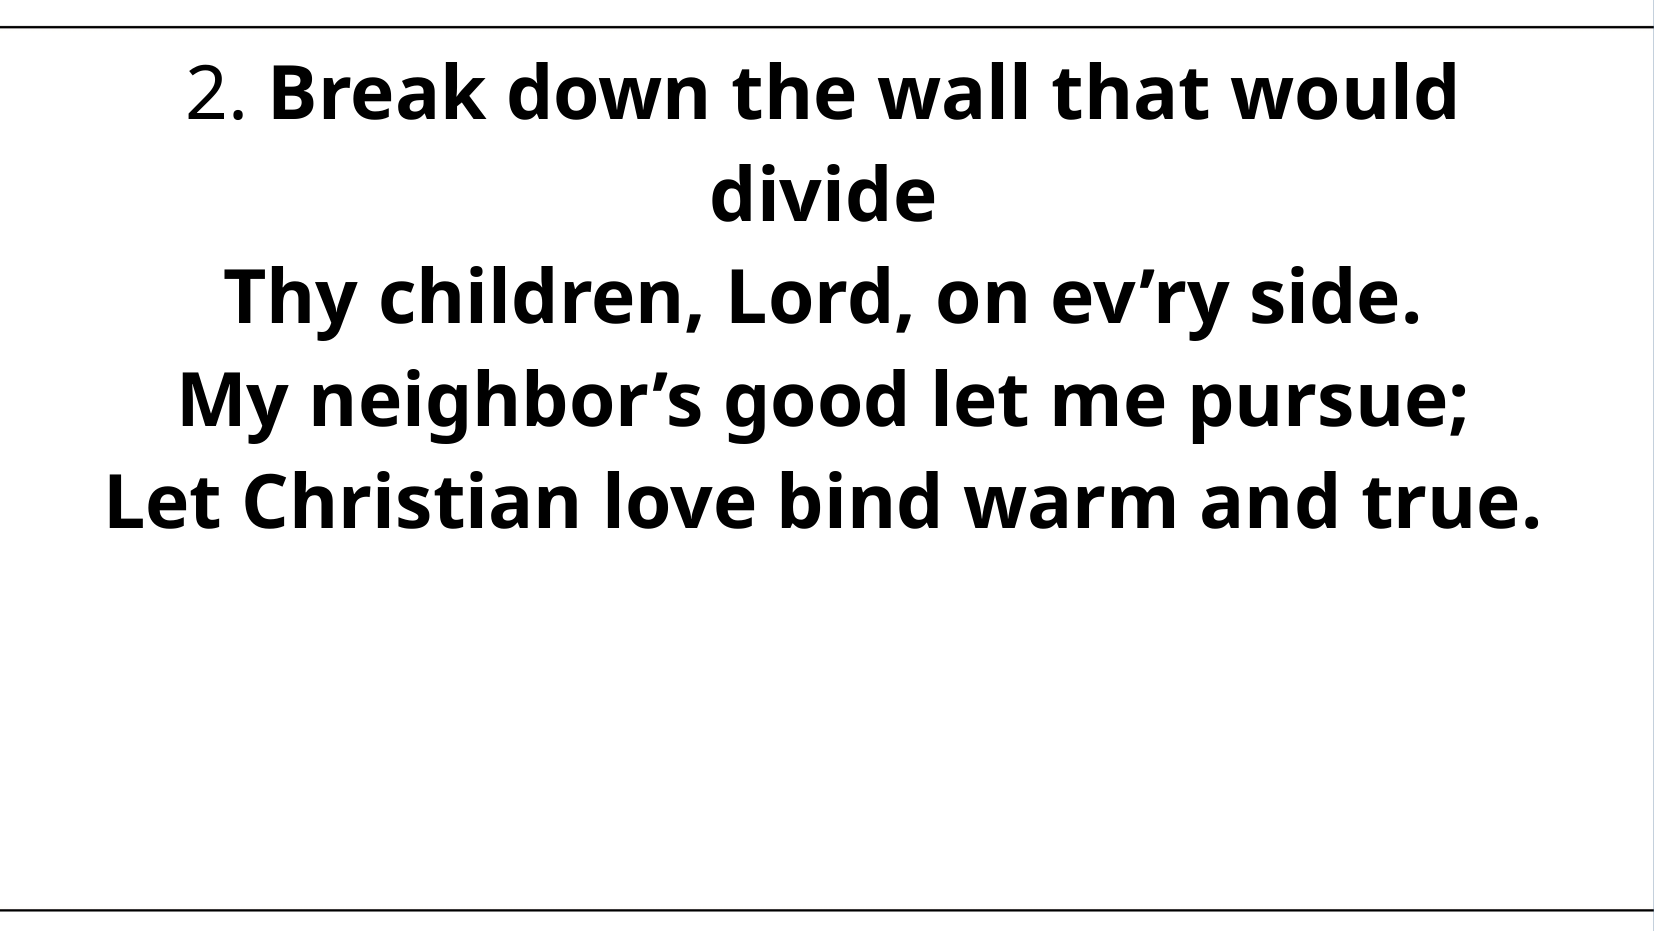

2. Break down the wall that would divide
Thy children, Lord, on ev’ry side.
My neighbor’s good let me pursue;
Let Christian love bind warm and true.